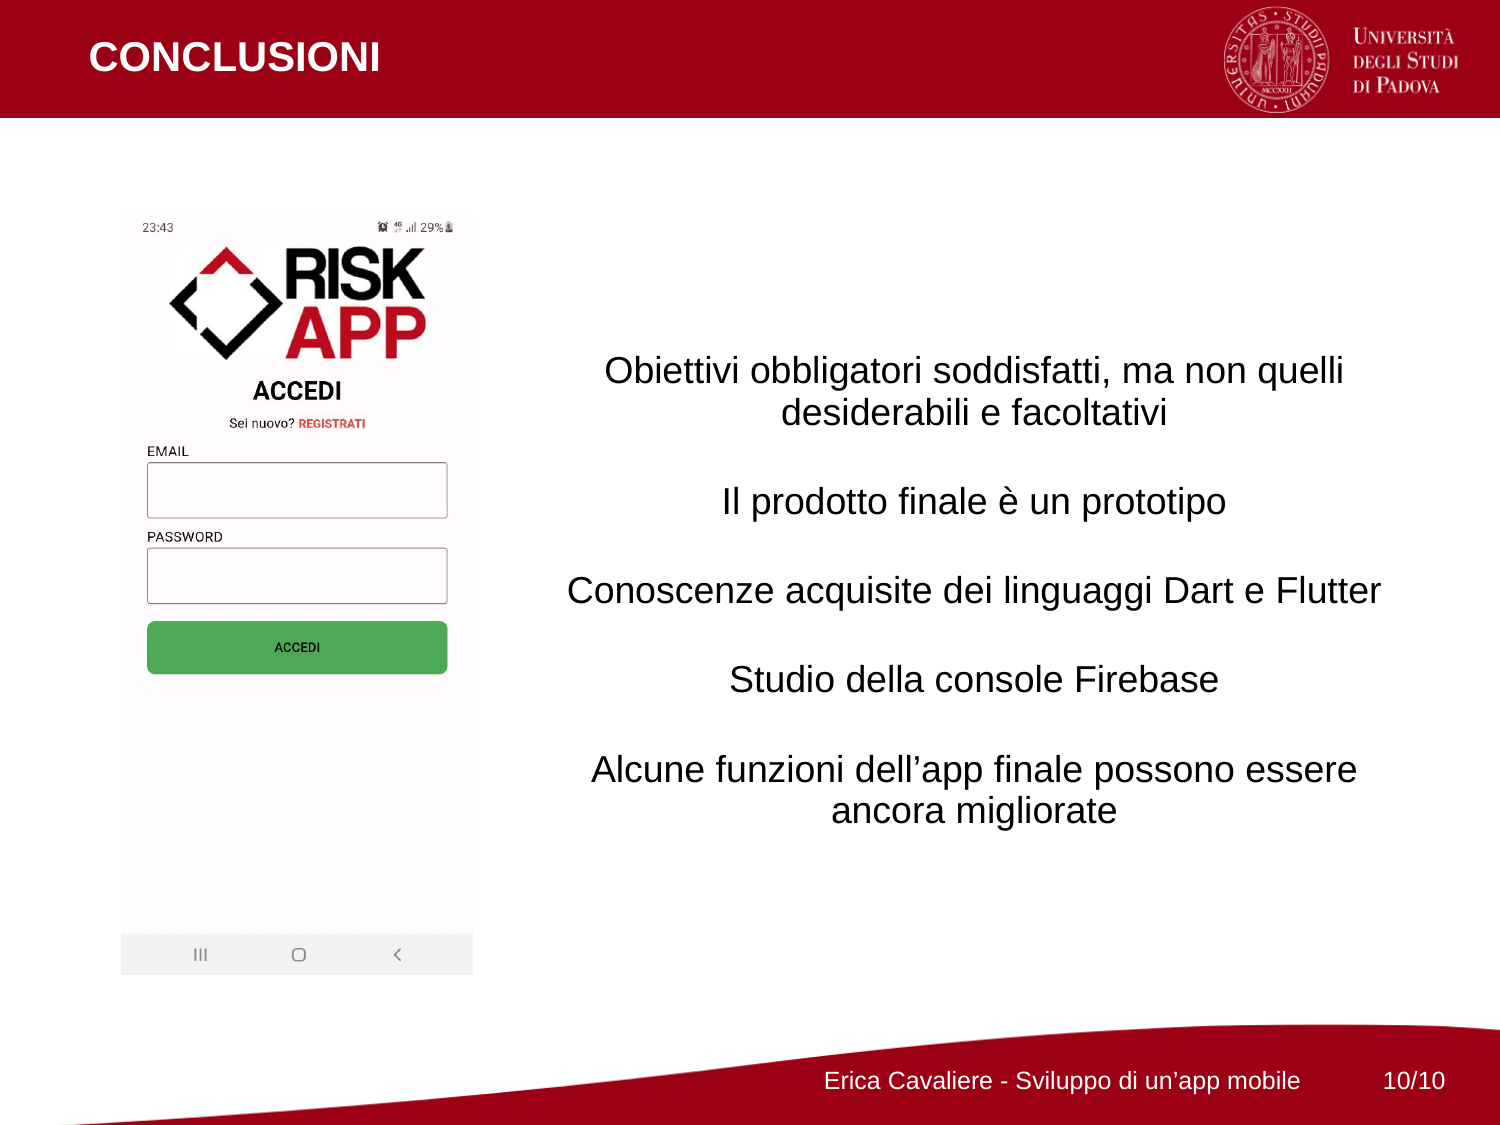

# CONCLUSIONI
Obiettivi obbligatori soddisfatti, ma non quelli desiderabili e facoltativi
Il prodotto finale è un prototipo
Conoscenze acquisite dei linguaggi Dart e Flutter
Studio della console Firebase
Alcune funzioni dell’app finale possono essere ancora migliorate
Erica Cavaliere - Sviluppo di un’app mobile
10/10